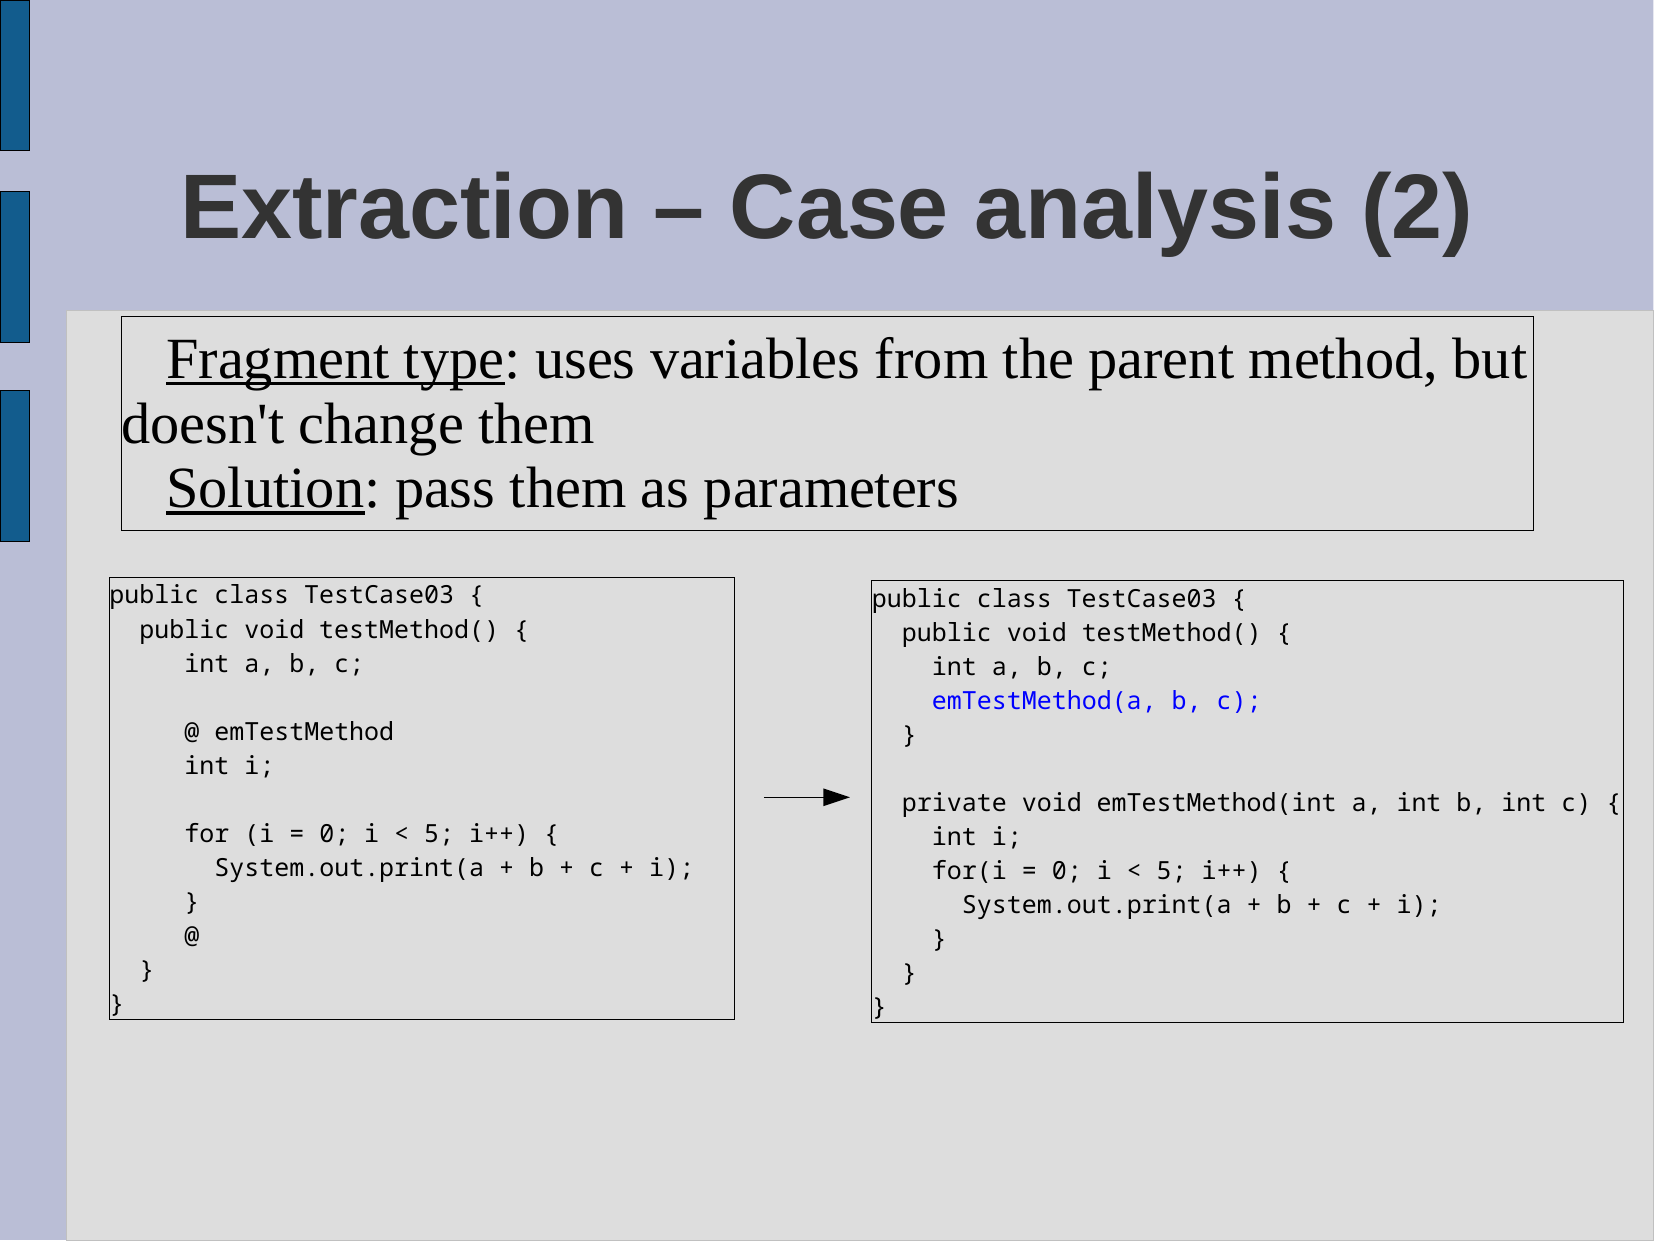

# Extraction – Case analysis (2)
Fragment type: uses variables from the parent method, but doesn't change them
Solution: pass them as parameters
public class TestCase03 {
 public void testMethod() {
	int a, b, c;
	@ emTestMethod
	int i;
	for (i = 0; i < 5; i++) {
	 System.out.print(a + b + c + i);
	}
	@
 }
}
public class TestCase03 {
 public void testMethod() {
 int a, b, c;
 emTestMethod(a, b, c);
 }
 private void emTestMethod(int a, int b, int c) {
 int i;
 for(i = 0; i < 5; i++) {
 System.out.print(a + b + c + i);
 }
 }
}